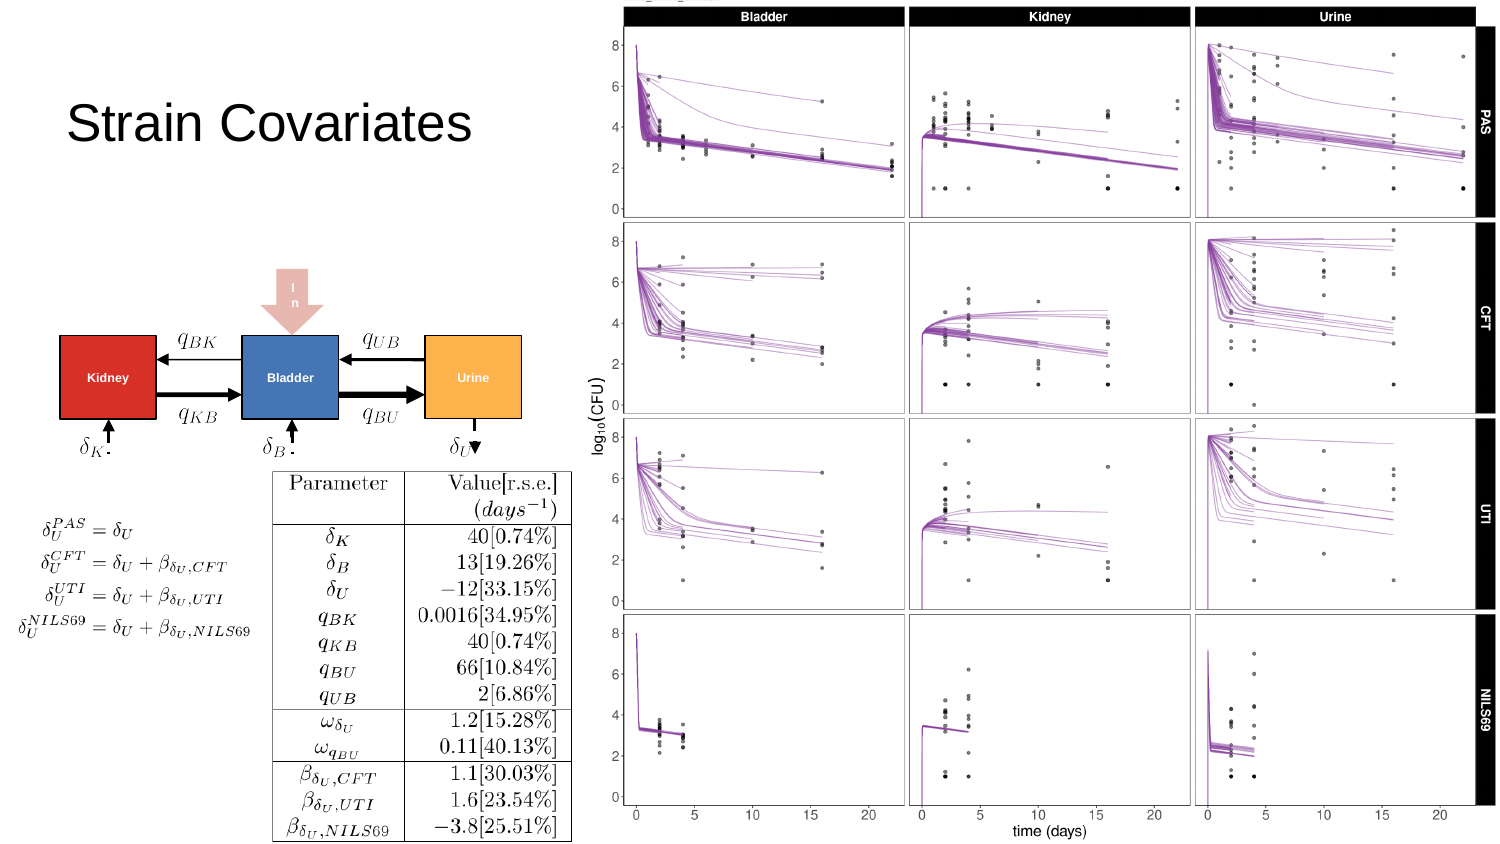

# Strain Covariates
In
Urine
Kidney
Bladder